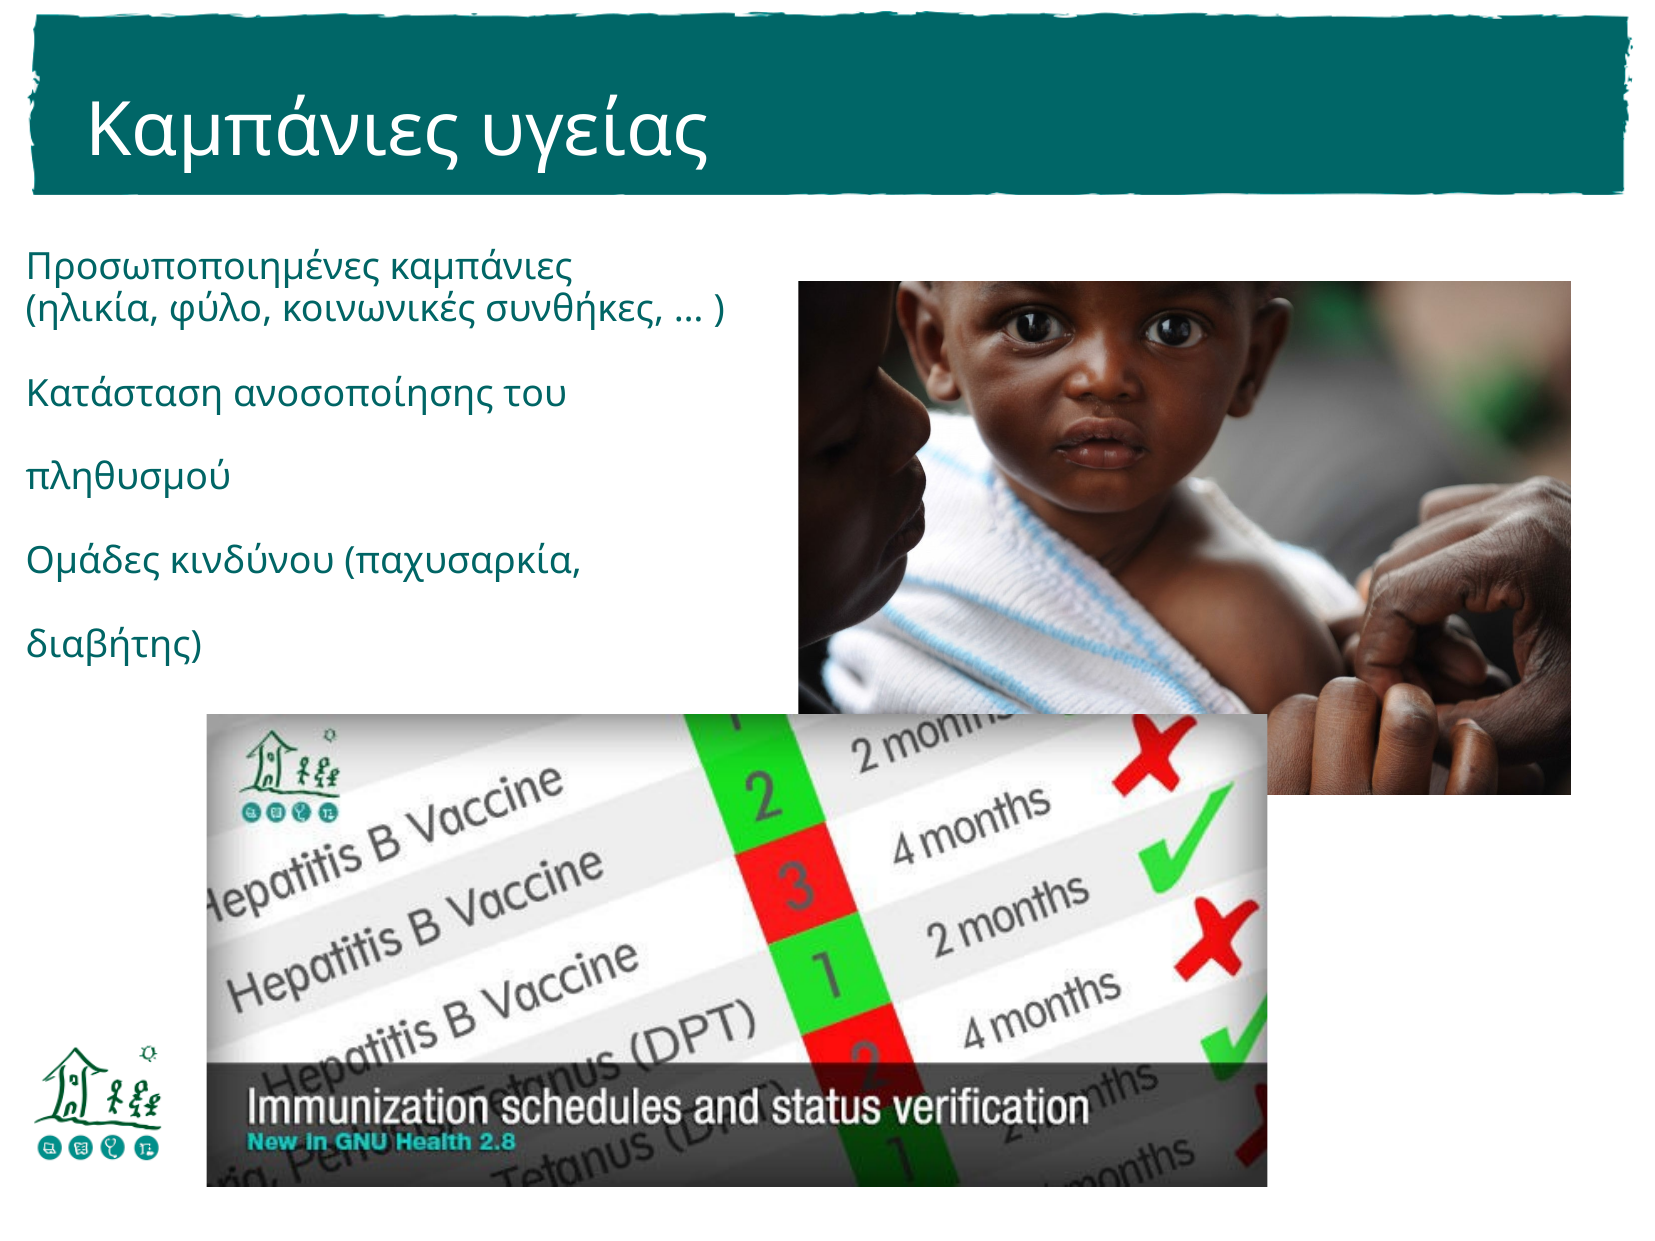

# Καμπάνιες υγείας
Προσωποποιημένες καμπάνιες
(ηλικία, φύλο, κοινωνικές συνθήκες, … )
Κατάσταση ανοσοποίησης του πληθυσμού
Ομάδες κινδύνου (παχυσαρκία, διαβήτης)